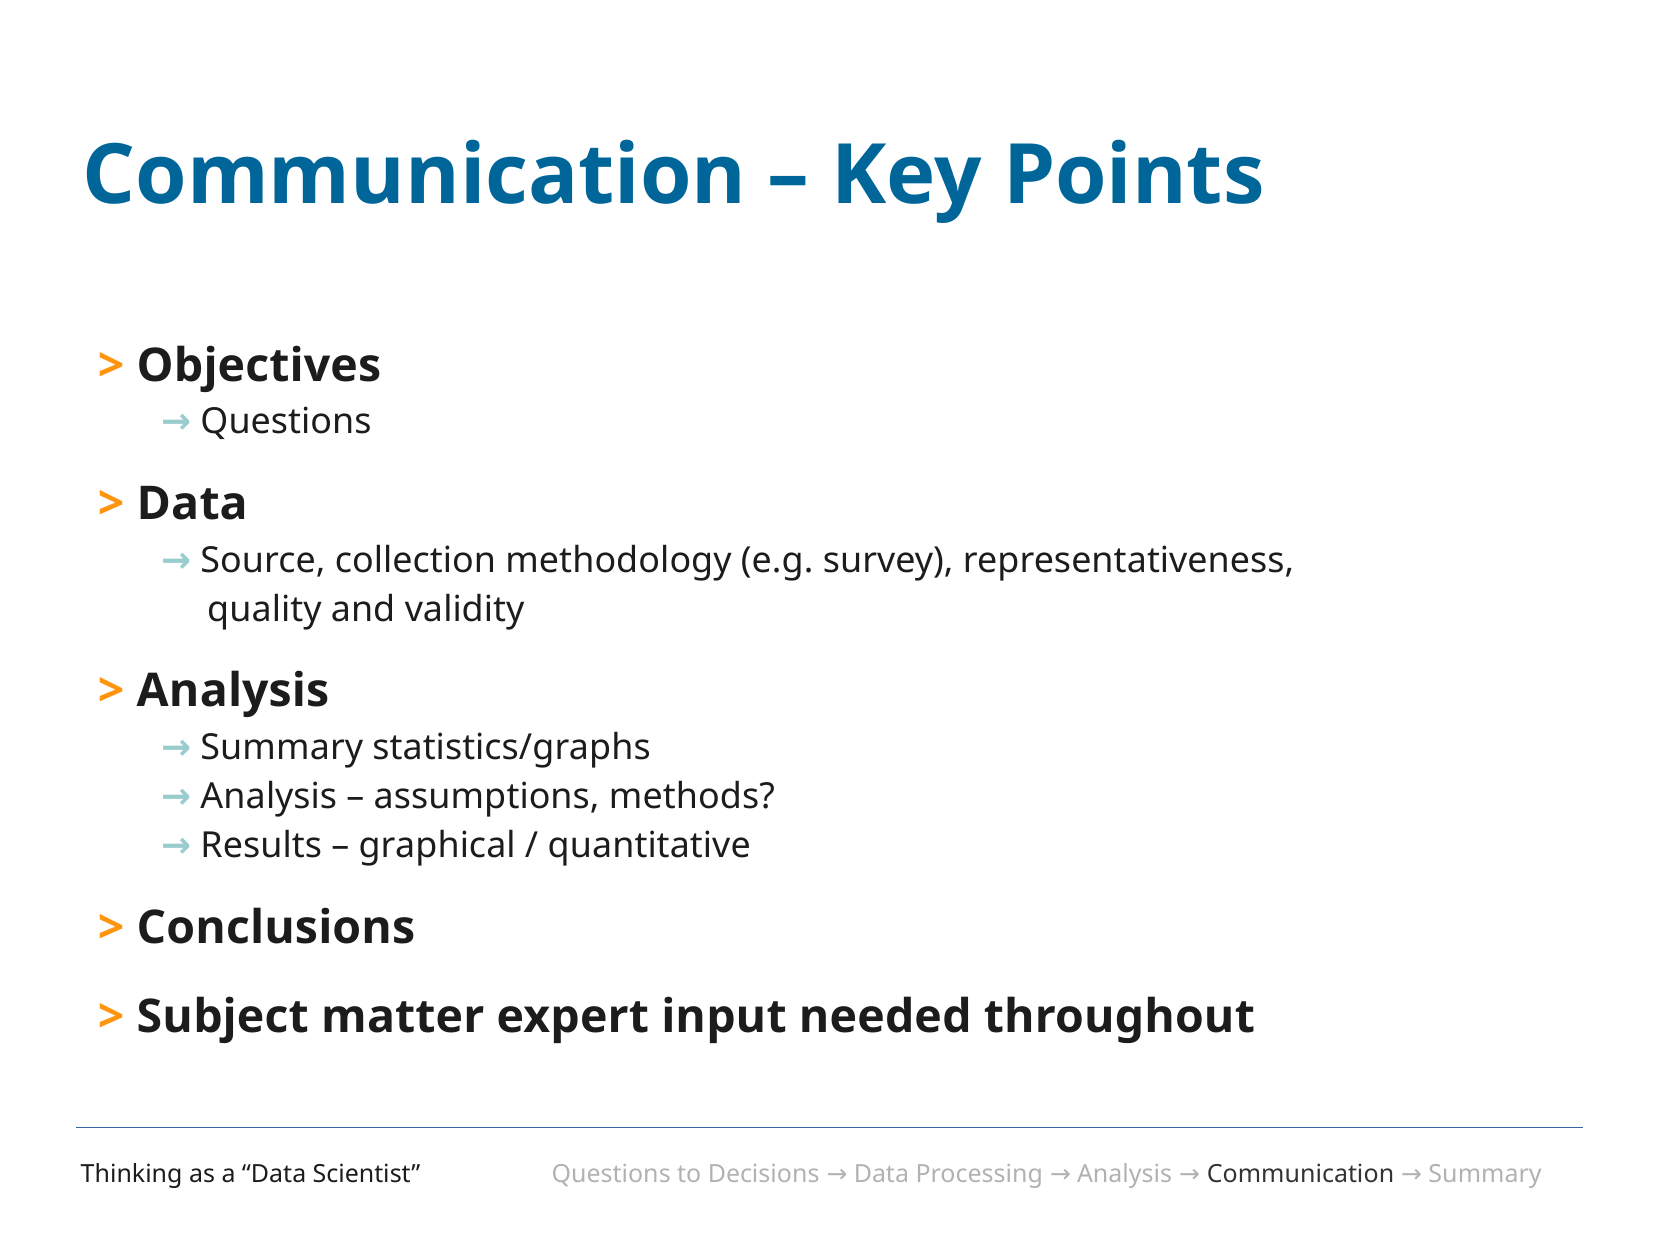

# Communication – Key Points
> Objectives
	→ Questions
> Data
	→ Source, collection methodology (e.g. survey), representativeness,
				 quality and validity
> Analysis
	→ Summary statistics/graphs
	→ Analysis – assumptions, methods?
	→ Results – graphical / quantitative
> Conclusions
> Subject matter expert input needed throughout
Thinking as a “Data Scientist”
Questions to Decisions → Data Processing → Analysis → Communication → Summary